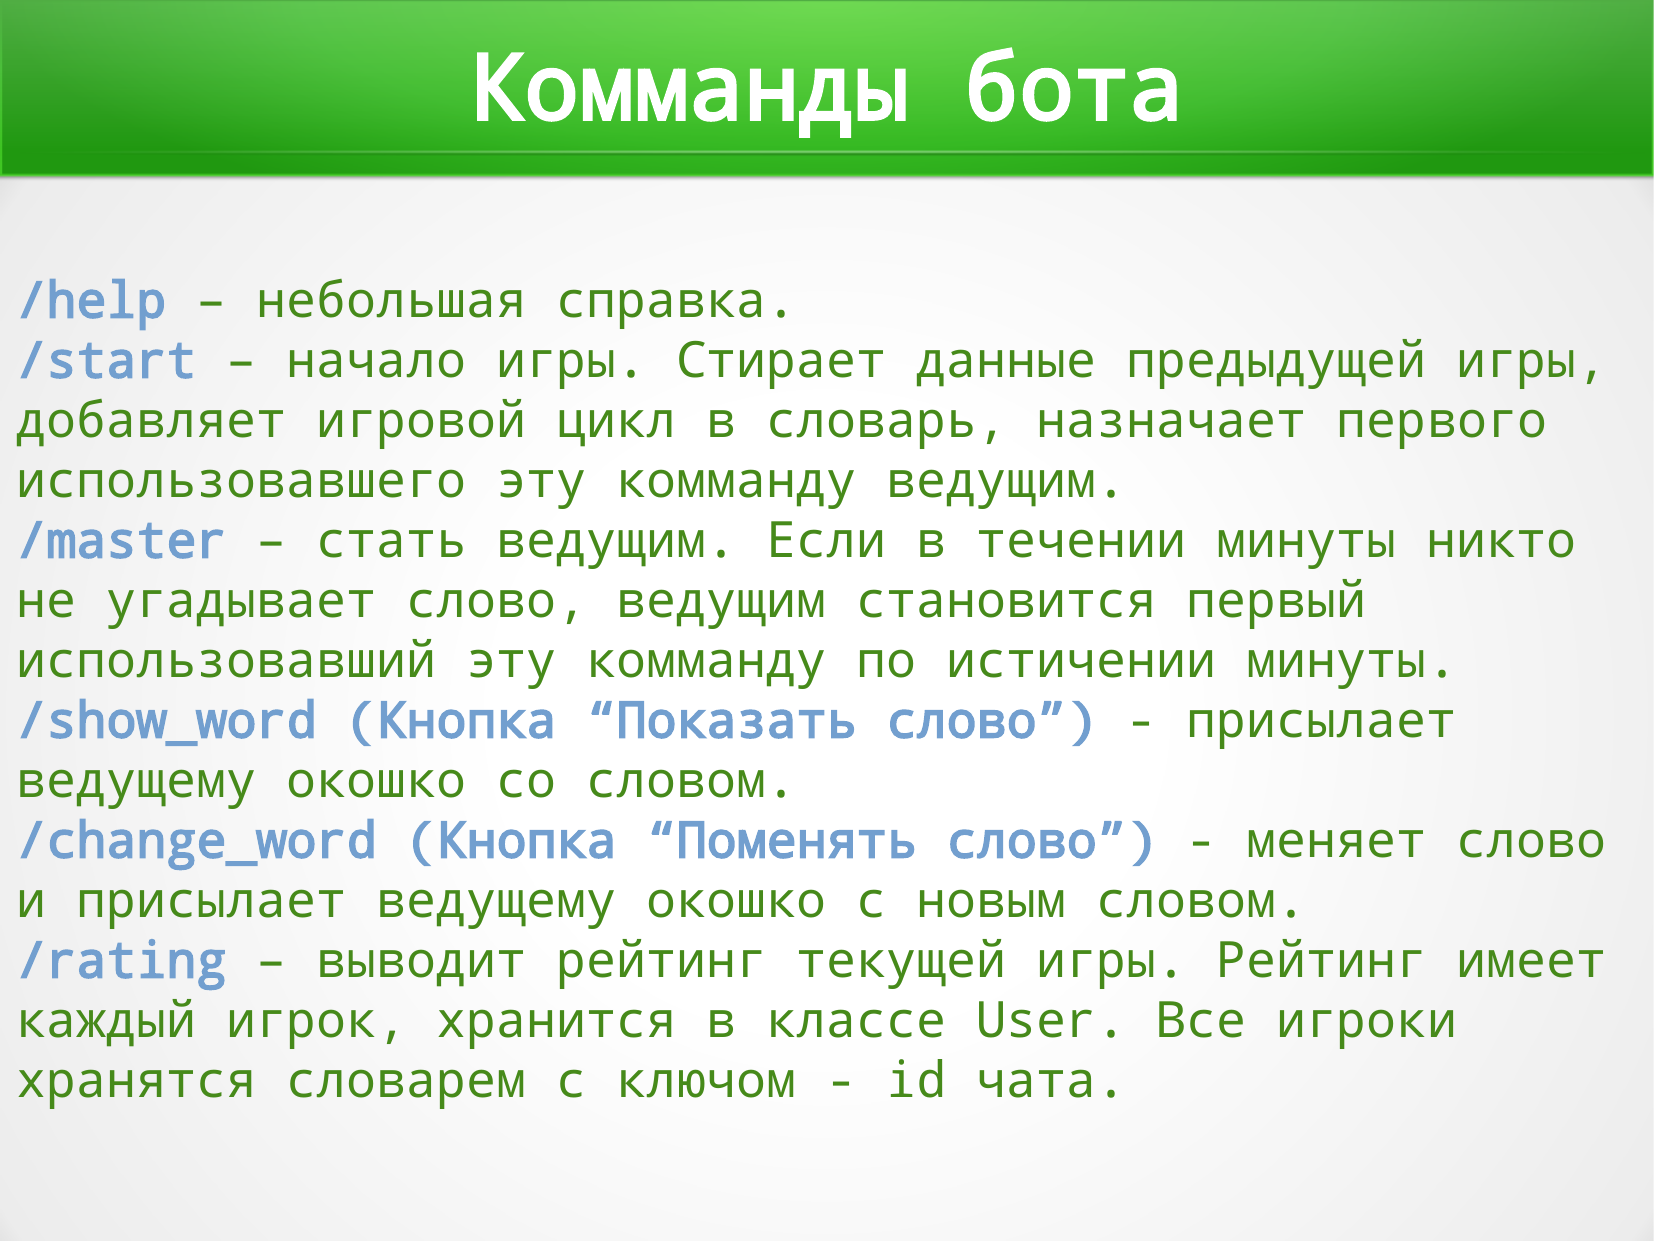

# Комманды бота
/help – небольшая справка.
/start – начало игры. Стирает данные предыдущей игры, добавляет игровой цикл в словарь, назначает первого использовавшего эту комманду ведущим.
/master – стать ведущим. Если в течении минуты никто не угадывает слово, ведущим становится первый использовавший эту комманду по истичении минуты.
/show_word (Кнопка “Показать слово”) - присылает ведущему окошко со словом.
/change_word (Кнопка “Поменять слово”) - меняет слово и присылает ведущему окошко с новым словом.
/rating – выводит рейтинг текущей игры. Рейтинг имеет каждый игрок, хранится в классе User. Все игроки хранятся словарем с ключом - id чата.